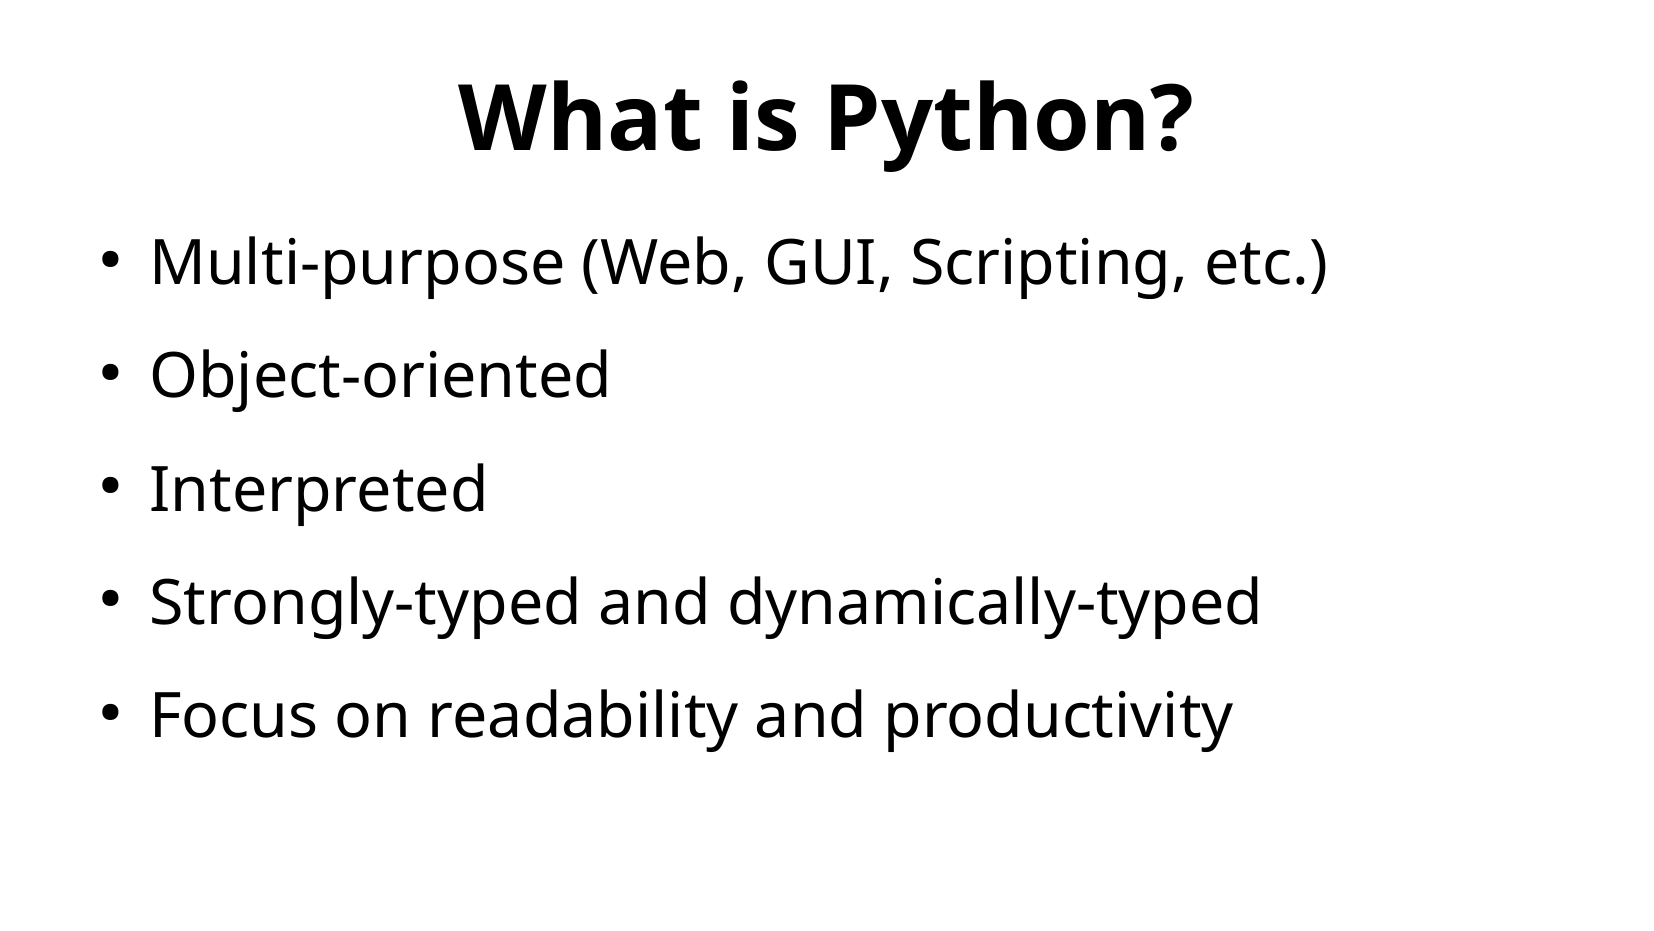

# What is Python?
Multi-purpose (Web, GUI, Scripting, etc.)
Object-oriented
Interpreted
Strongly-typed and dynamically-typed
Focus on readability and productivity